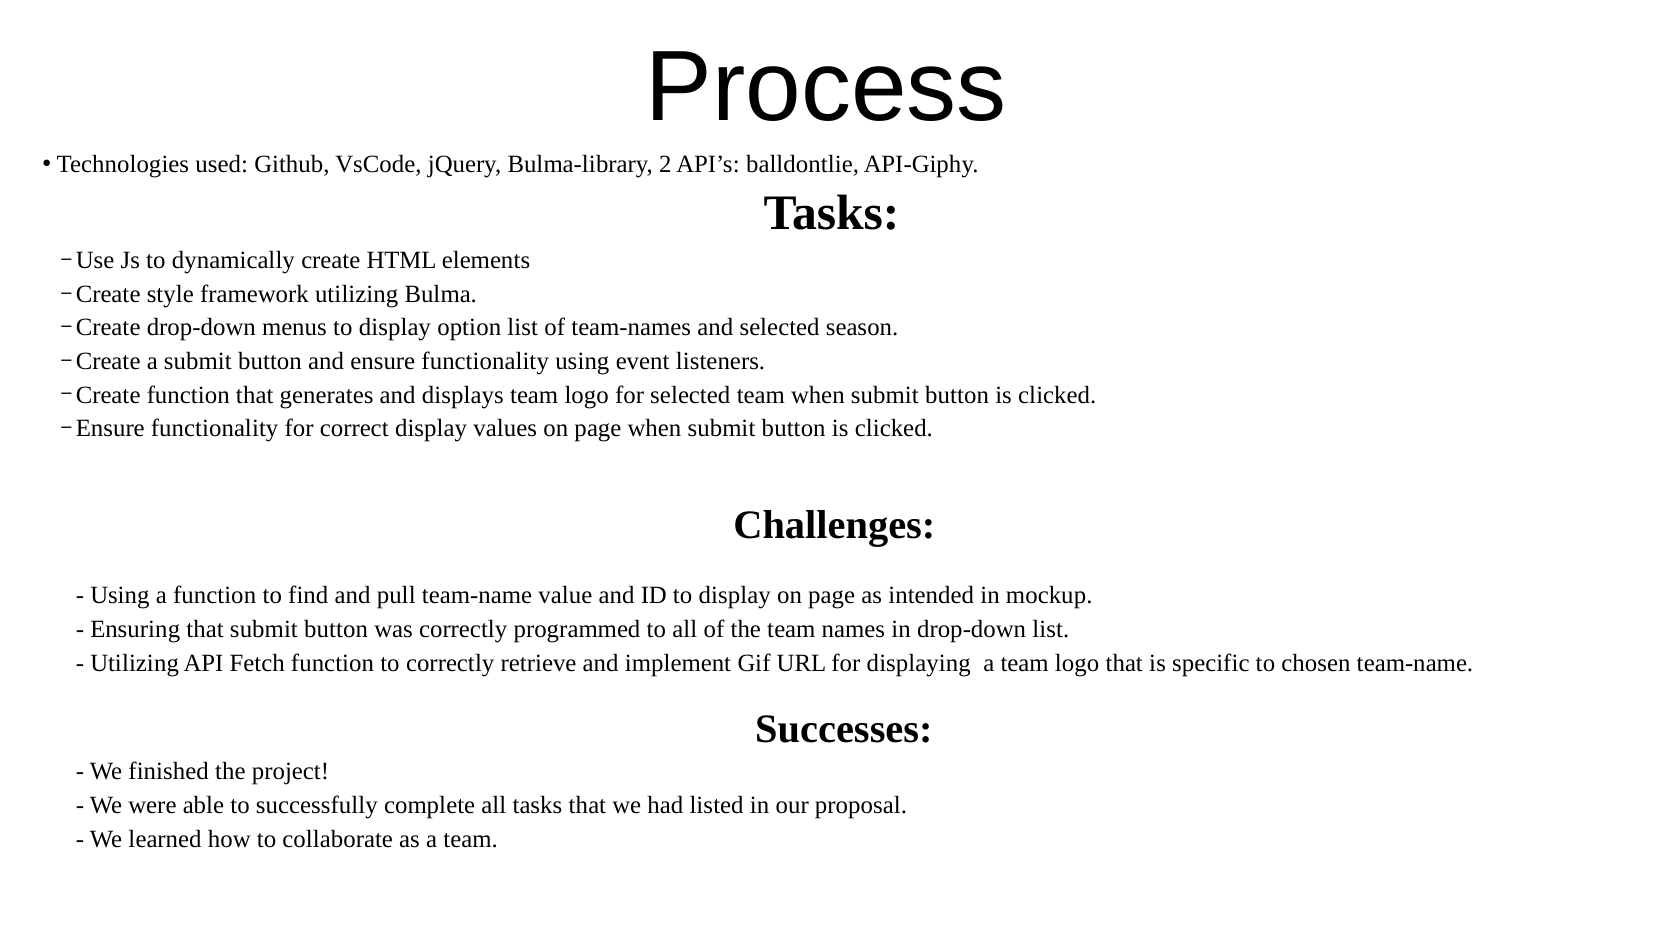

# Process
Technologies used: Github, VsCode, jQuery, Bulma-library, 2 API’s: balldontlie, API-Giphy.
Tasks:
Use Js to dynamically create HTML elements
Create style framework utilizing Bulma.
Create drop-down menus to display option list of team-names and selected season.
Create a submit button and ensure functionality using event listeners.
Create function that generates and displays team logo for selected team when submit button is clicked.
Ensure functionality for correct display values on page when submit button is clicked.
Challenges:
- Using a function to find and pull team-name value and ID to display on page as intended in mockup.
- Ensuring that submit button was correctly programmed to all of the team names in drop-down list.
- Utilizing API Fetch function to correctly retrieve and implement Gif URL for displaying a team logo that is specific to chosen team-name.
Successes:
- We finished the project!
- We were able to successfully complete all tasks that we had listed in our proposal.
- We learned how to collaborate as a team.